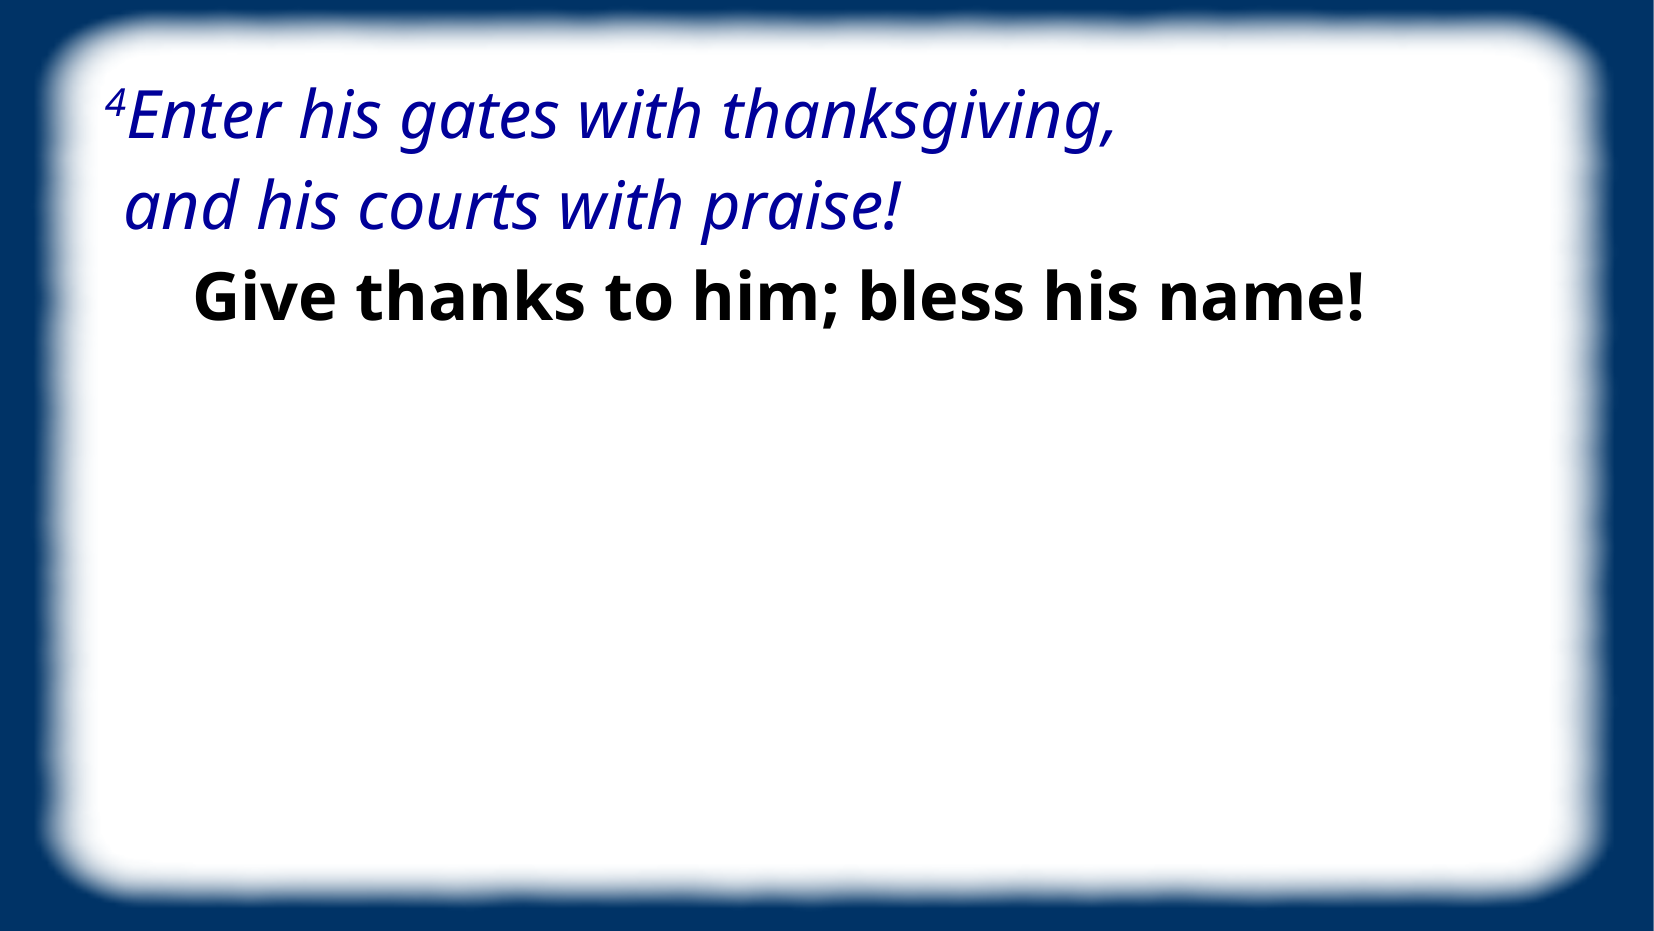

4Enter his gates with thanksgiving,
and his courts with praise!
 Give thanks to him; bless his name!